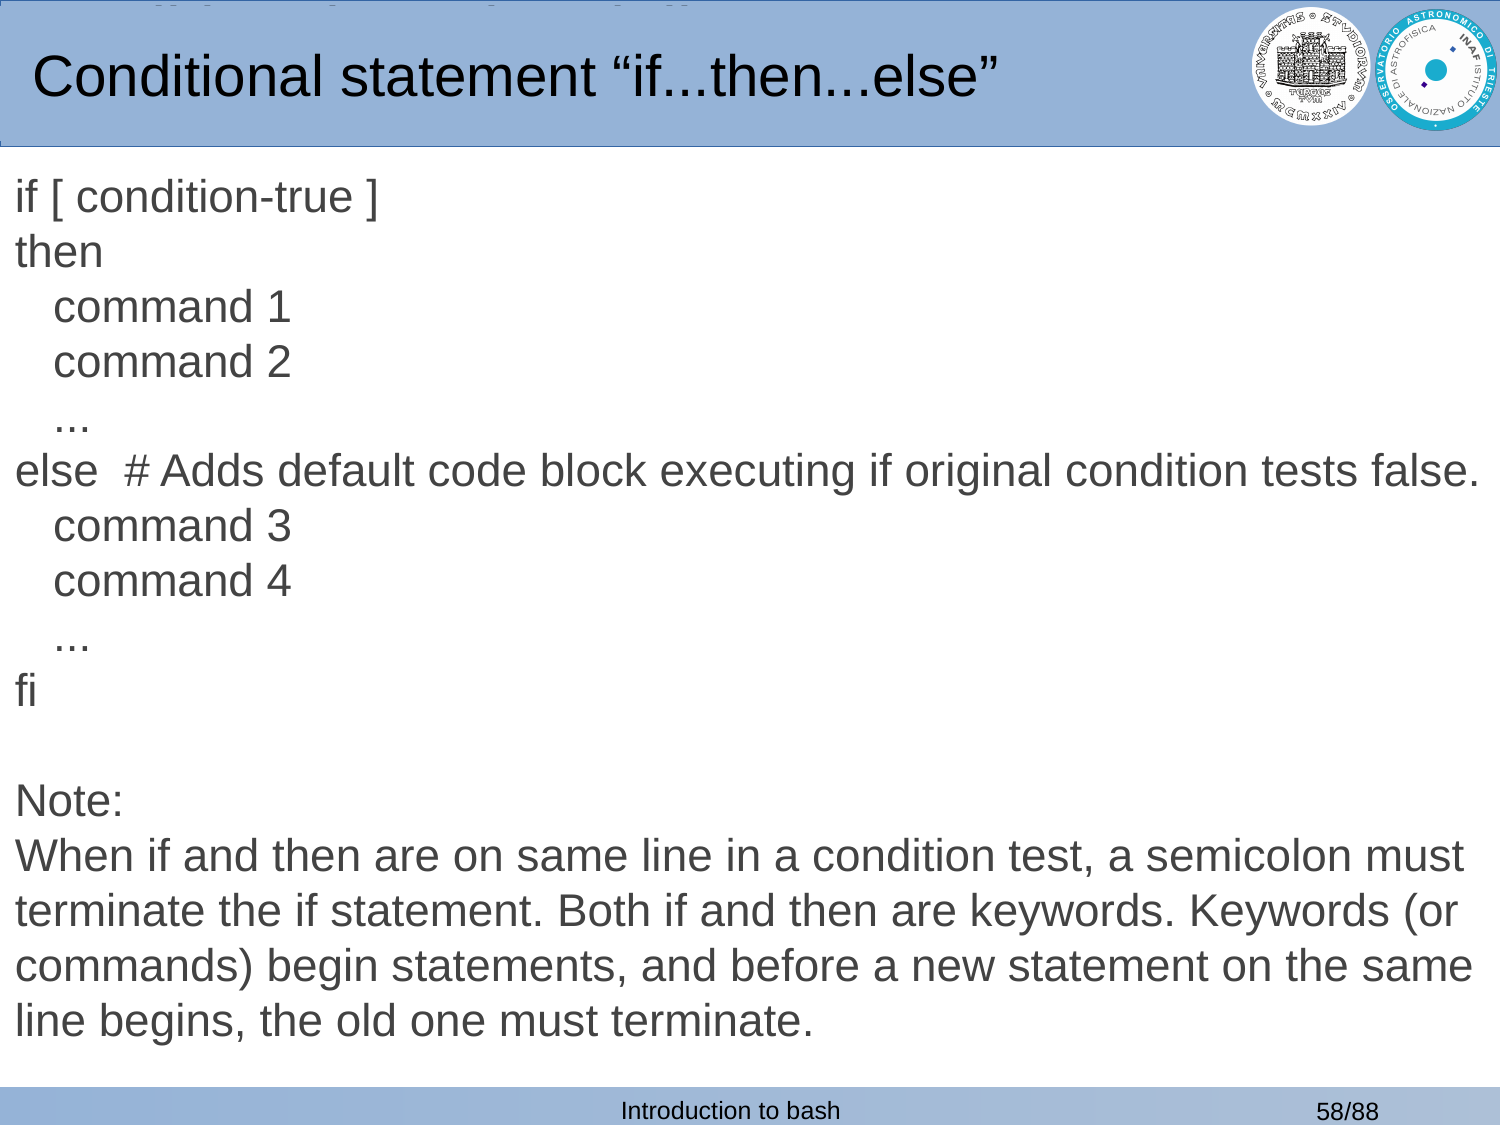

Traditional service delivery
Conditional statement “if...then...else”
# if [ condition-true ]
then
 command 1
 command 2
 ...
else # Adds default code block executing if original condition tests false.
 command 3
 command 4
 ...
fi
Note:
When if and then are on same line in a condition test, a semicolon must terminate the if statement. Both if and then are keywords. Keywords (or commands) begin statements, and before a new statement on the same line begins, the old one must terminate.